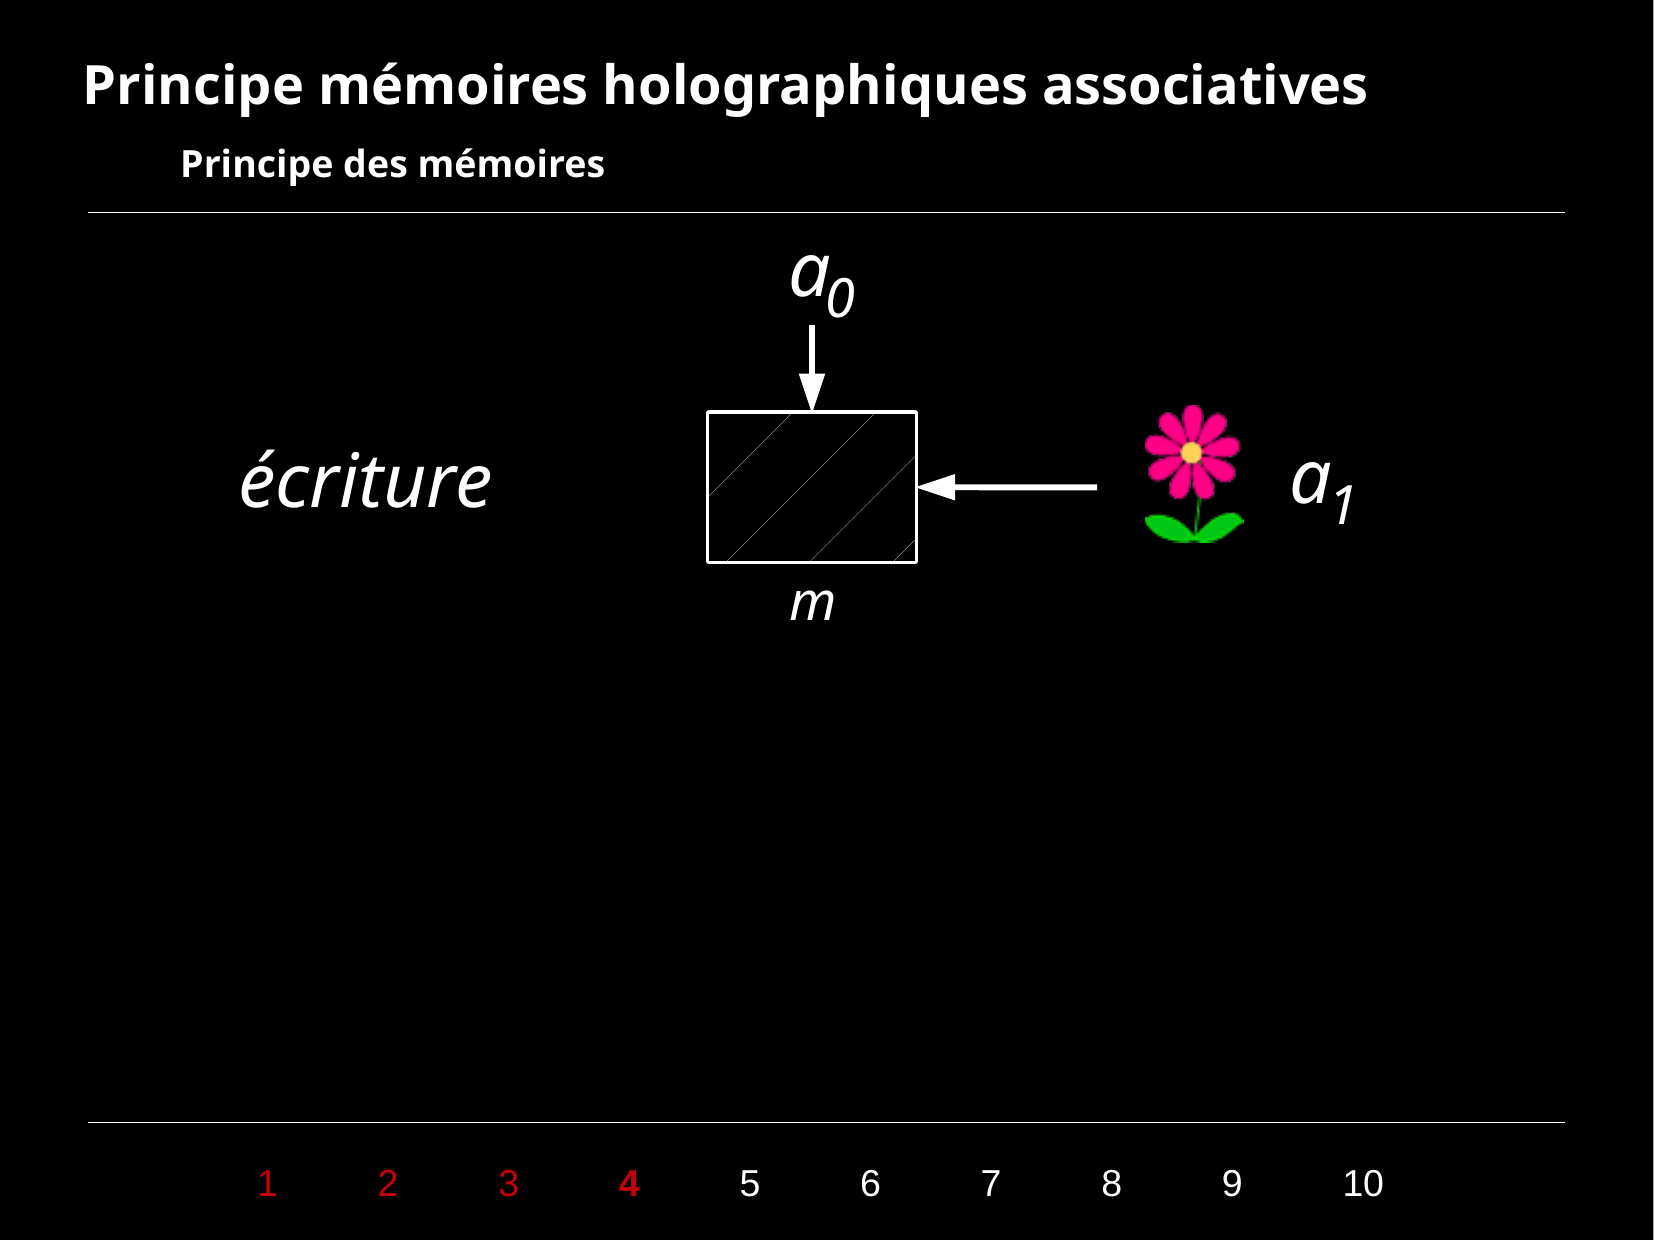

# Principe mémoires holographiques associatives
Principe des mémoires
a
0
a
1
écriture
m
1
2
3
4
5
6
7
8
9
10